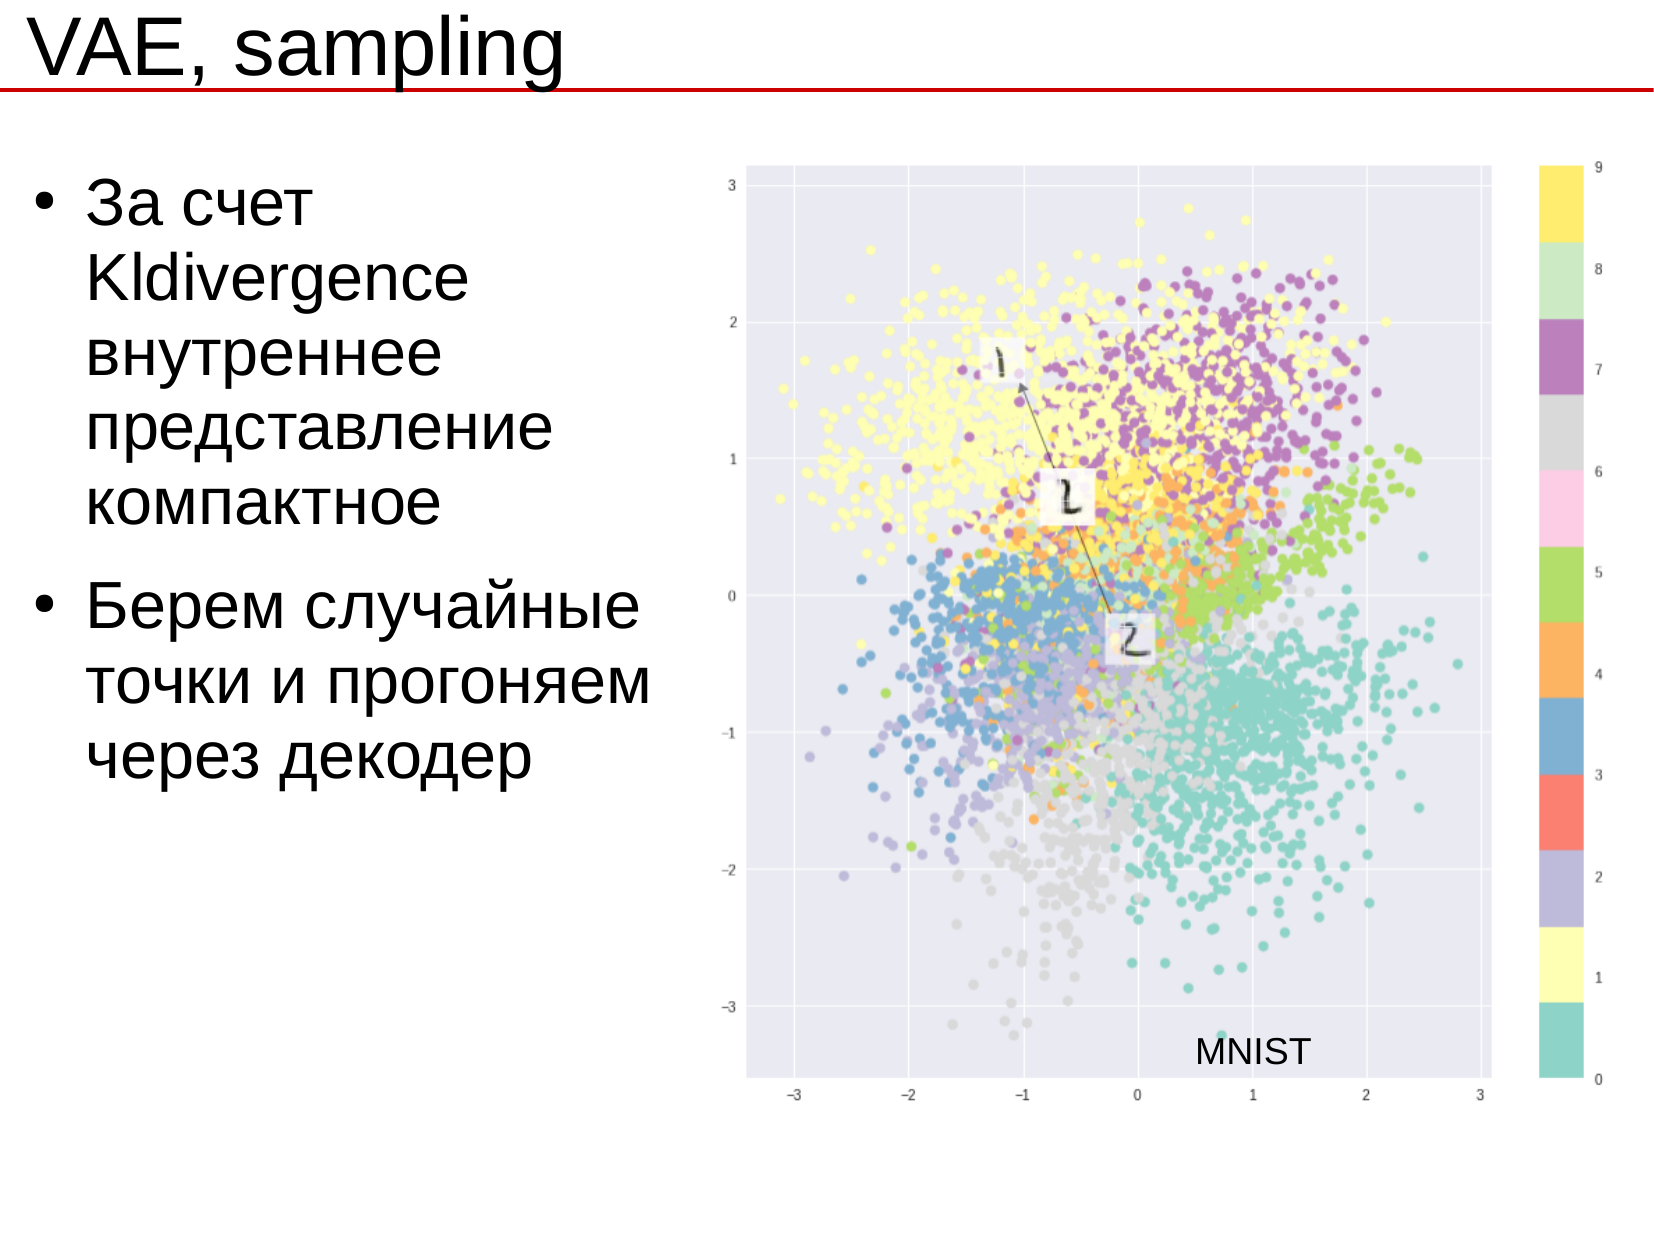

# VAE, sampling
За счет Kldivergence внутреннее представление компактное
Берем случайные точки и прогоняем через декодер
 MNIST